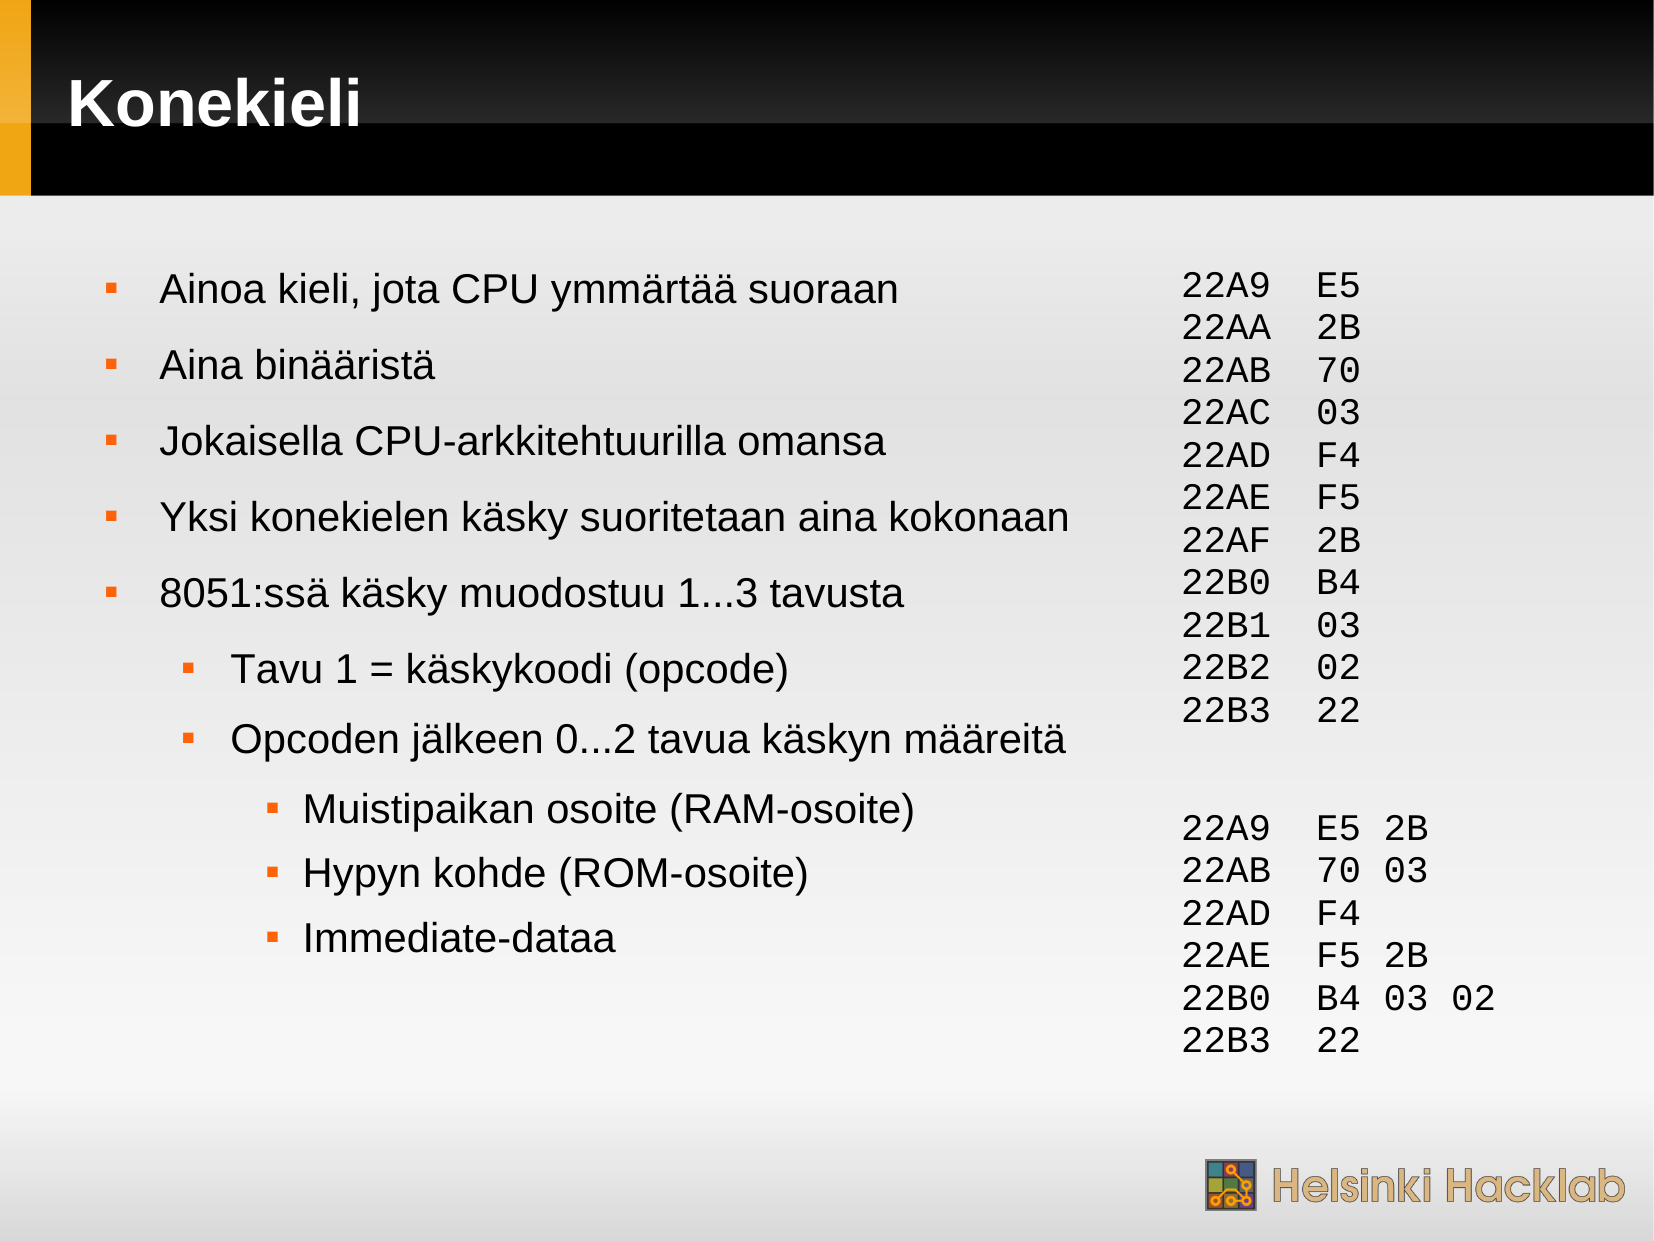

# Konekieli
Ainoa kieli, jota CPU ymmärtää suoraan
Aina binääristä
Jokaisella CPU-arkkitehtuurilla omansa
Yksi konekielen käsky suoritetaan aina kokonaan
8051:ssä käsky muodostuu 1...3 tavusta
Tavu 1 = käskykoodi (opcode)
Opcoden jälkeen 0...2 tavua käskyn määreitä
Muistipaikan osoite (RAM-osoite)
Hypyn kohde (ROM-osoite)
Immediate-dataa
22A9 E5
22AA 2B
22AB 70
22AC 03
22AD F4
22AE F5
22AF 2B
22B0 B4
22B1 03
22B2 02
22B3 22
22A9 E5 2B
22AB 70 03
22AD F4
22AE F5 2B
22B0 B4 03 02
22B3 22